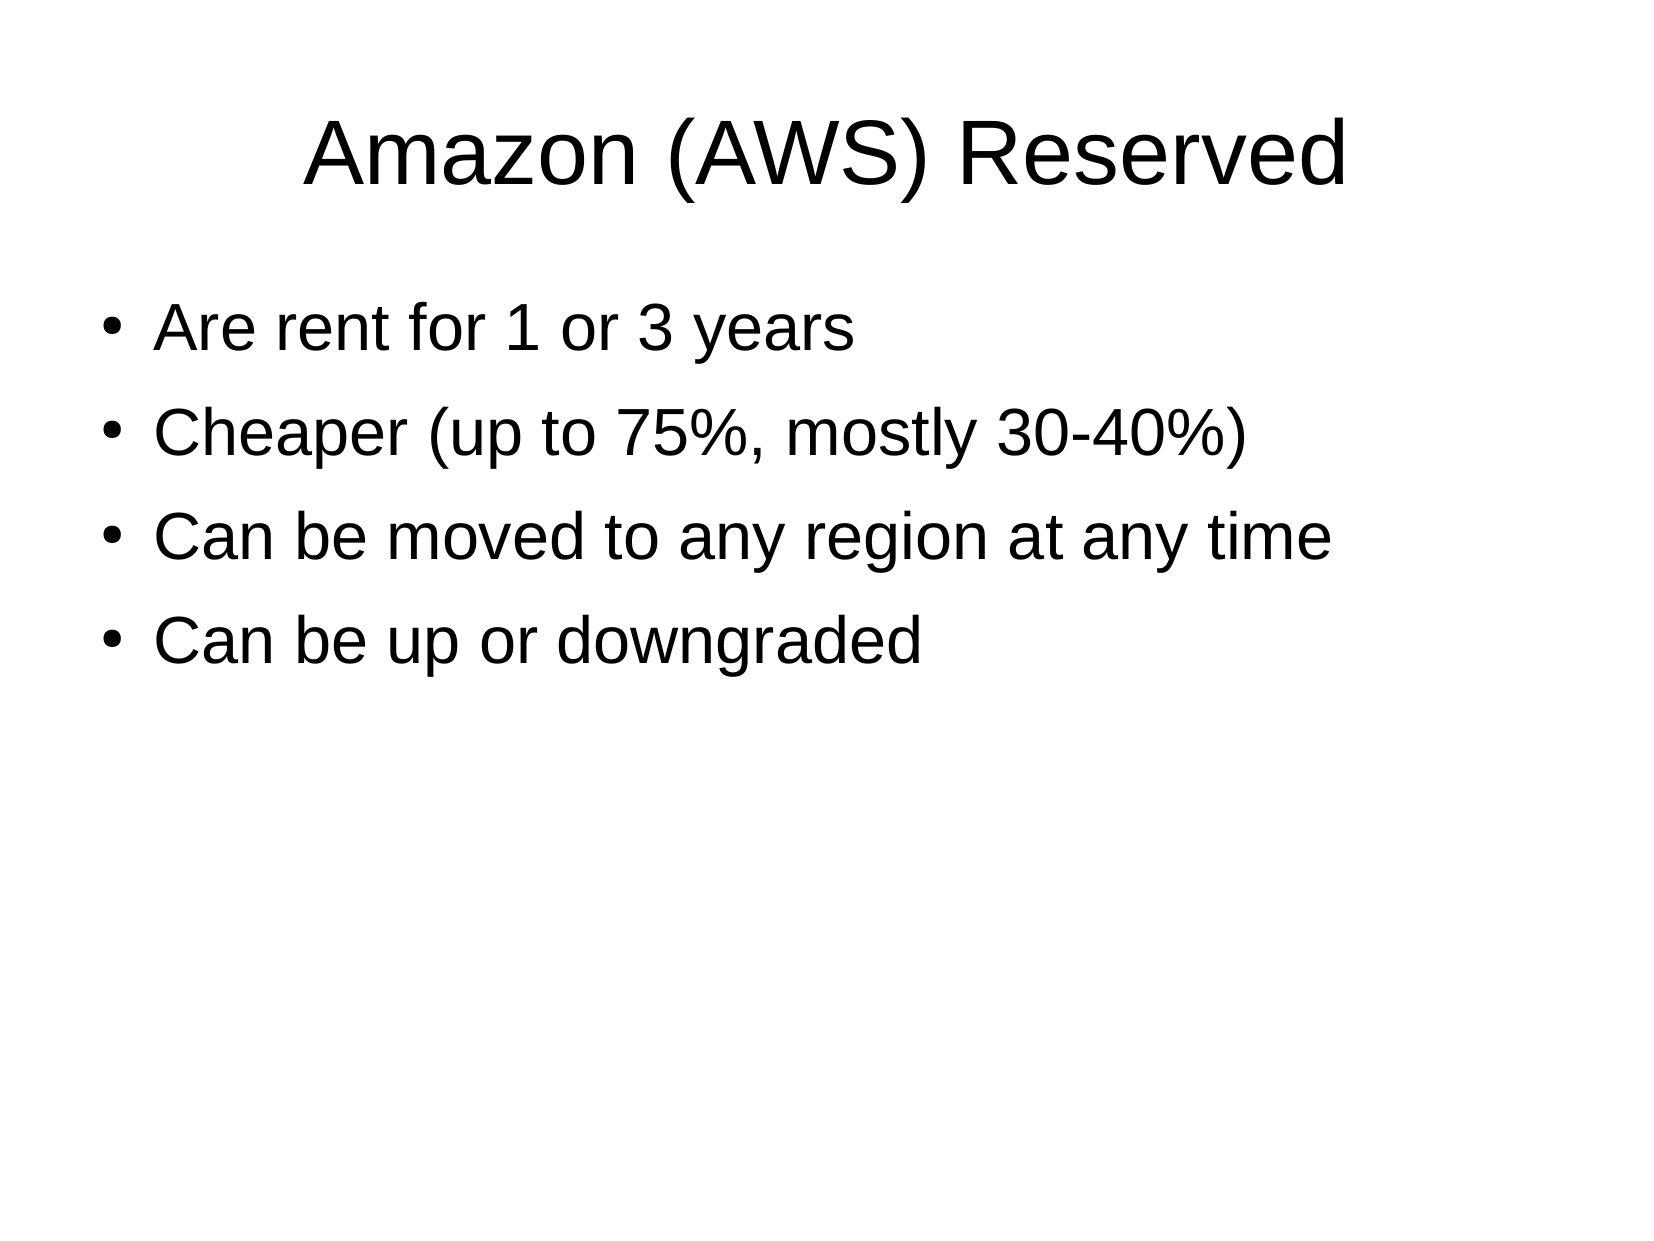

# Amazon (AWS) Reserved
Are rent for 1 or 3 years
Cheaper (up to 75%, mostly 30-40%)
Can be moved to any region at any time
Can be up or downgraded